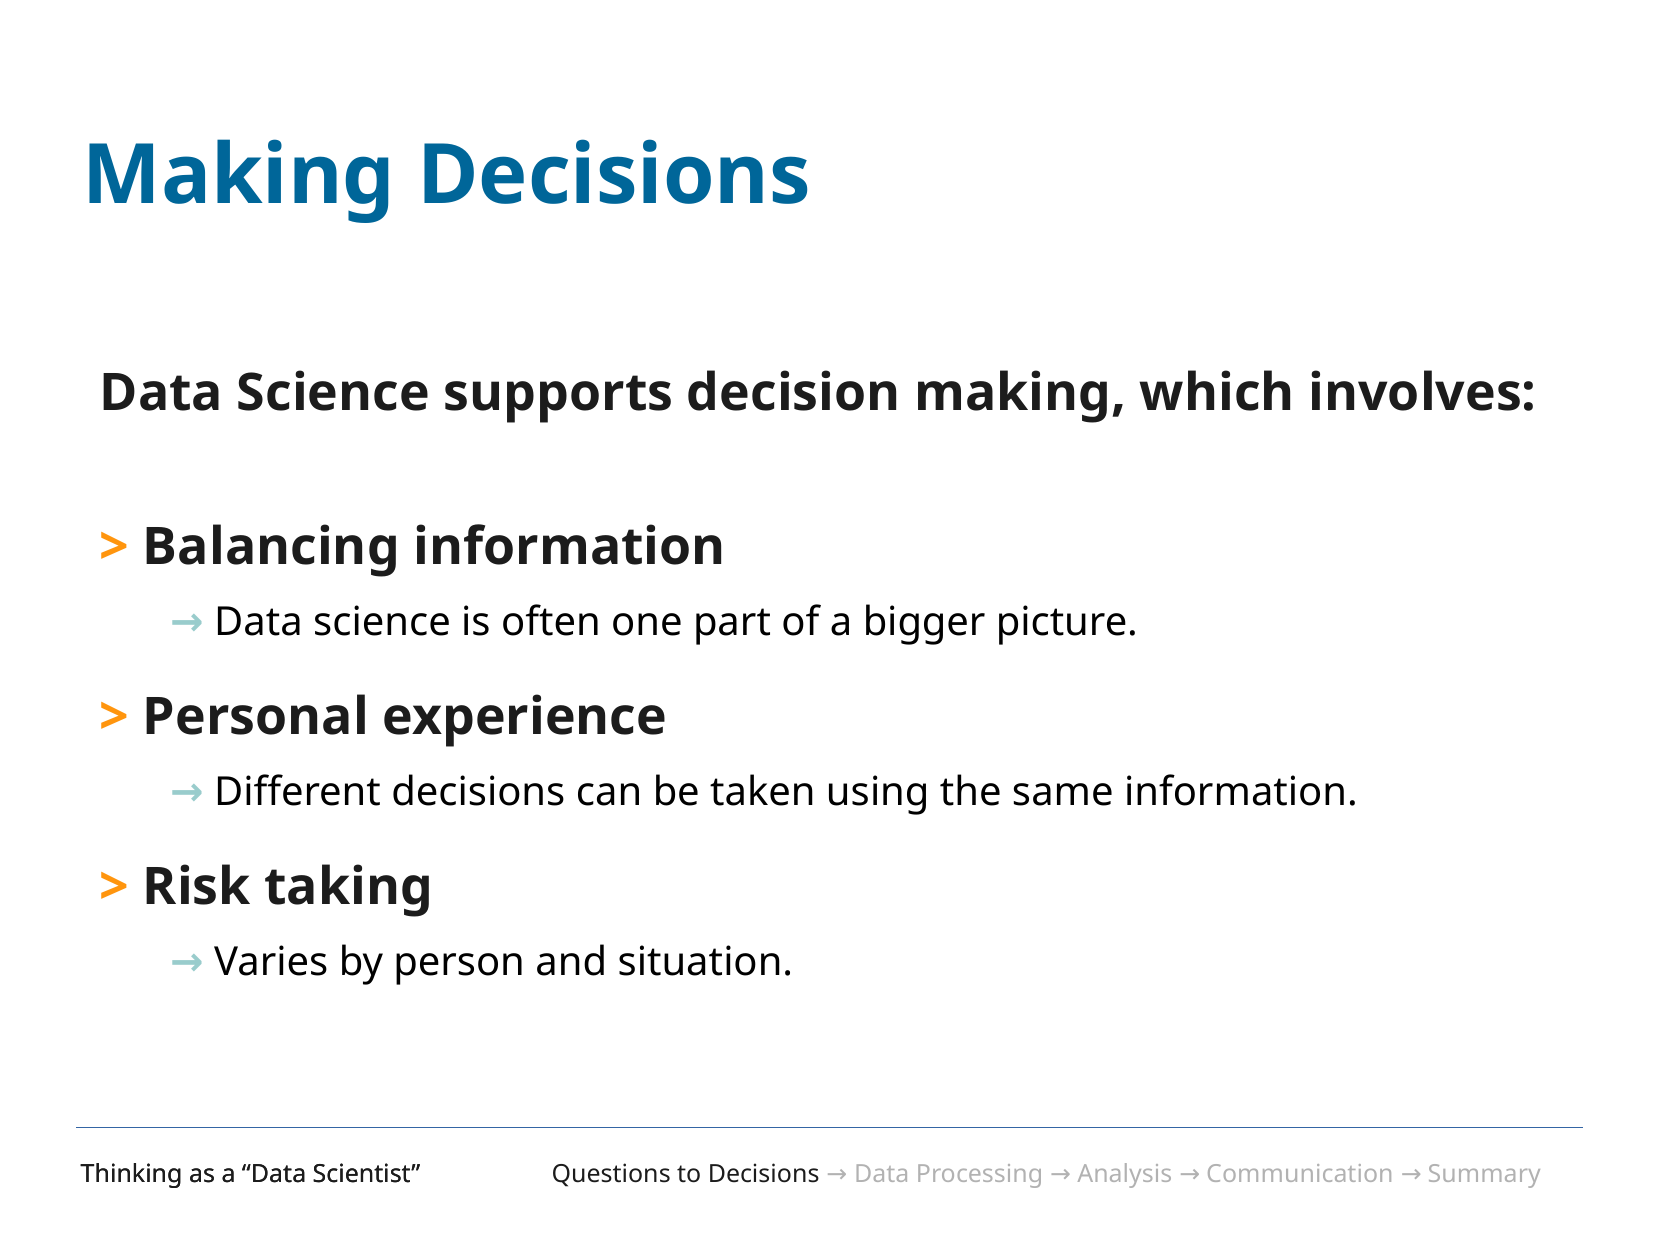

# Making Decisions
Data Science supports decision making, which involves:
> Balancing information
	→ Data science is often one part of a bigger picture.
> Personal experience
	→ Different decisions can be taken using the same information.
> Risk taking
	→ Varies by person and situation.
Thinking as a “Data Scientist”
Thinking as a “Data Scientist”
Questions to Decisions → Data Processing → Analysis → Communication → Summary